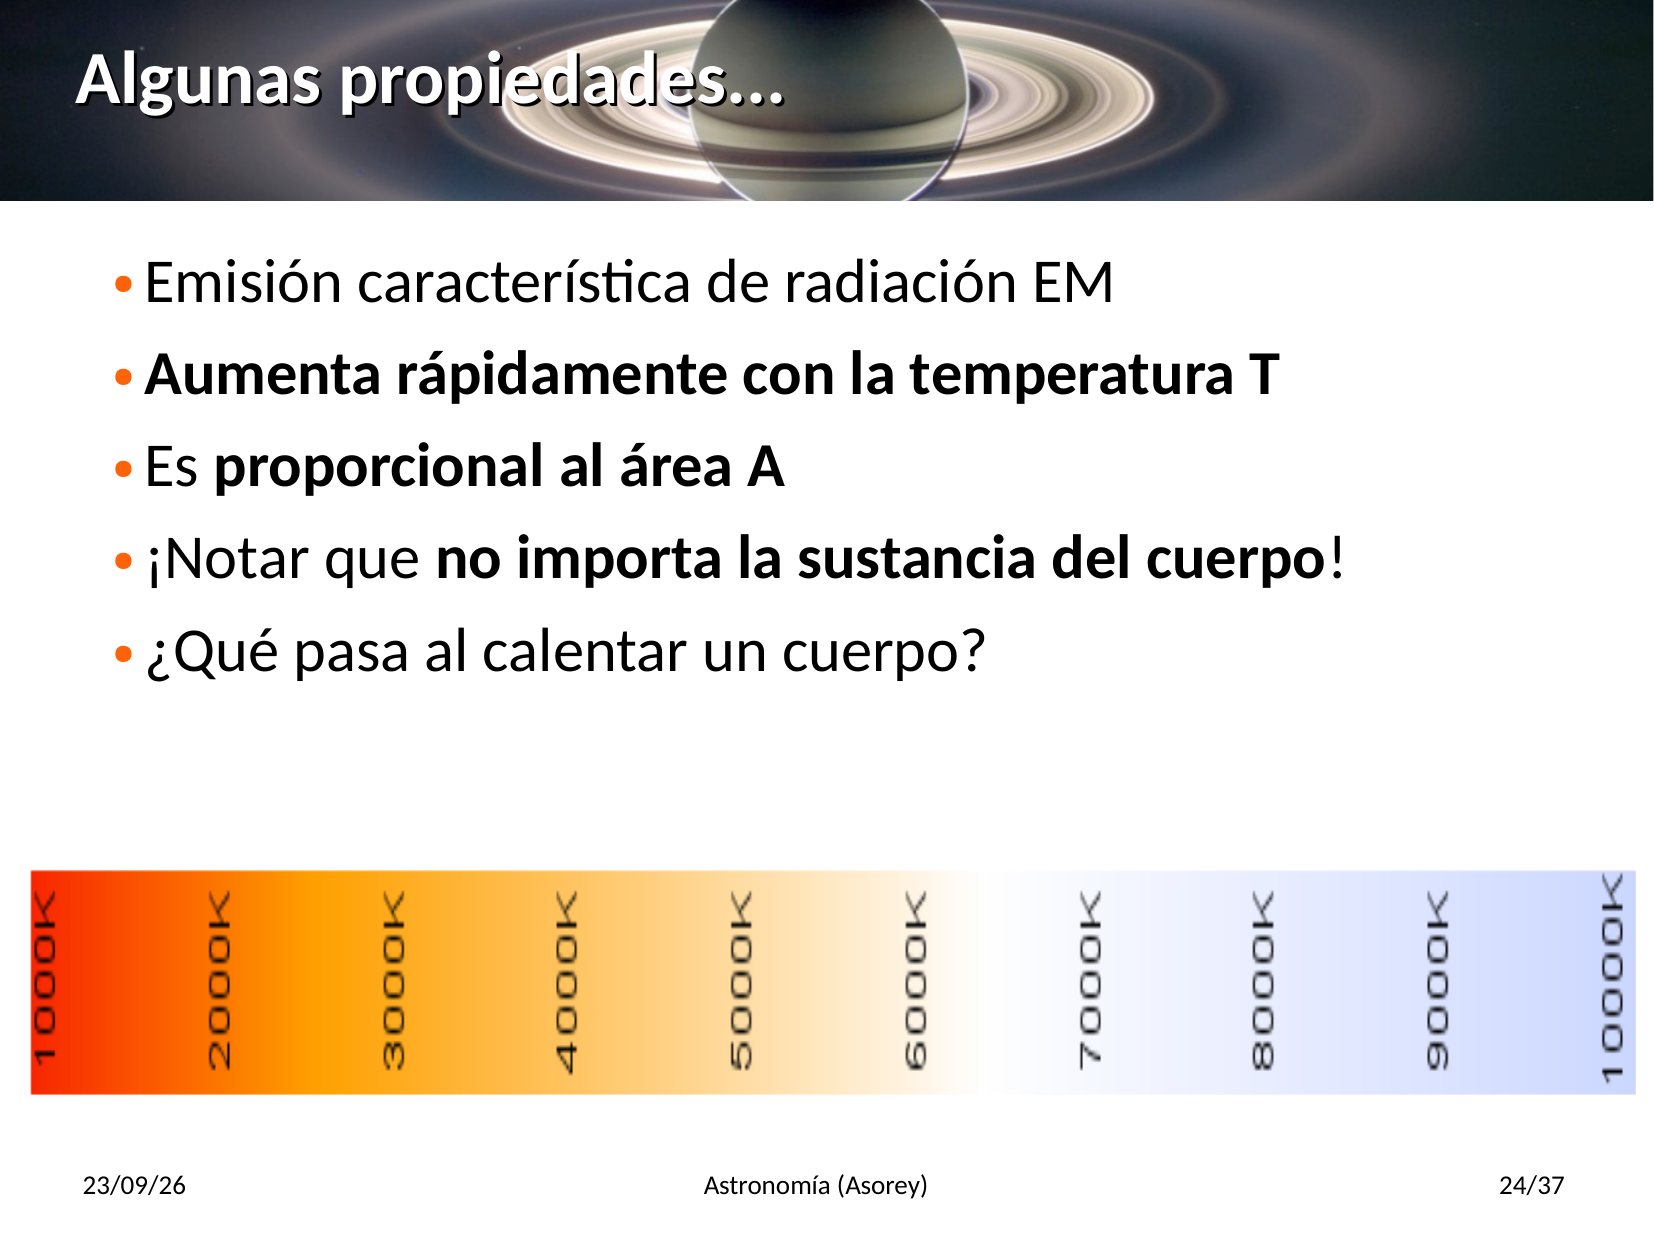

# Algunas propiedades...
Emisión característica de radiación EM
Aumenta rápidamente con la temperatura T
Es proporcional al área A
¡Notar que no importa la sustancia del cuerpo!
¿Qué pasa al calentar un cuerpo?
Astronomía (Asorey)
24